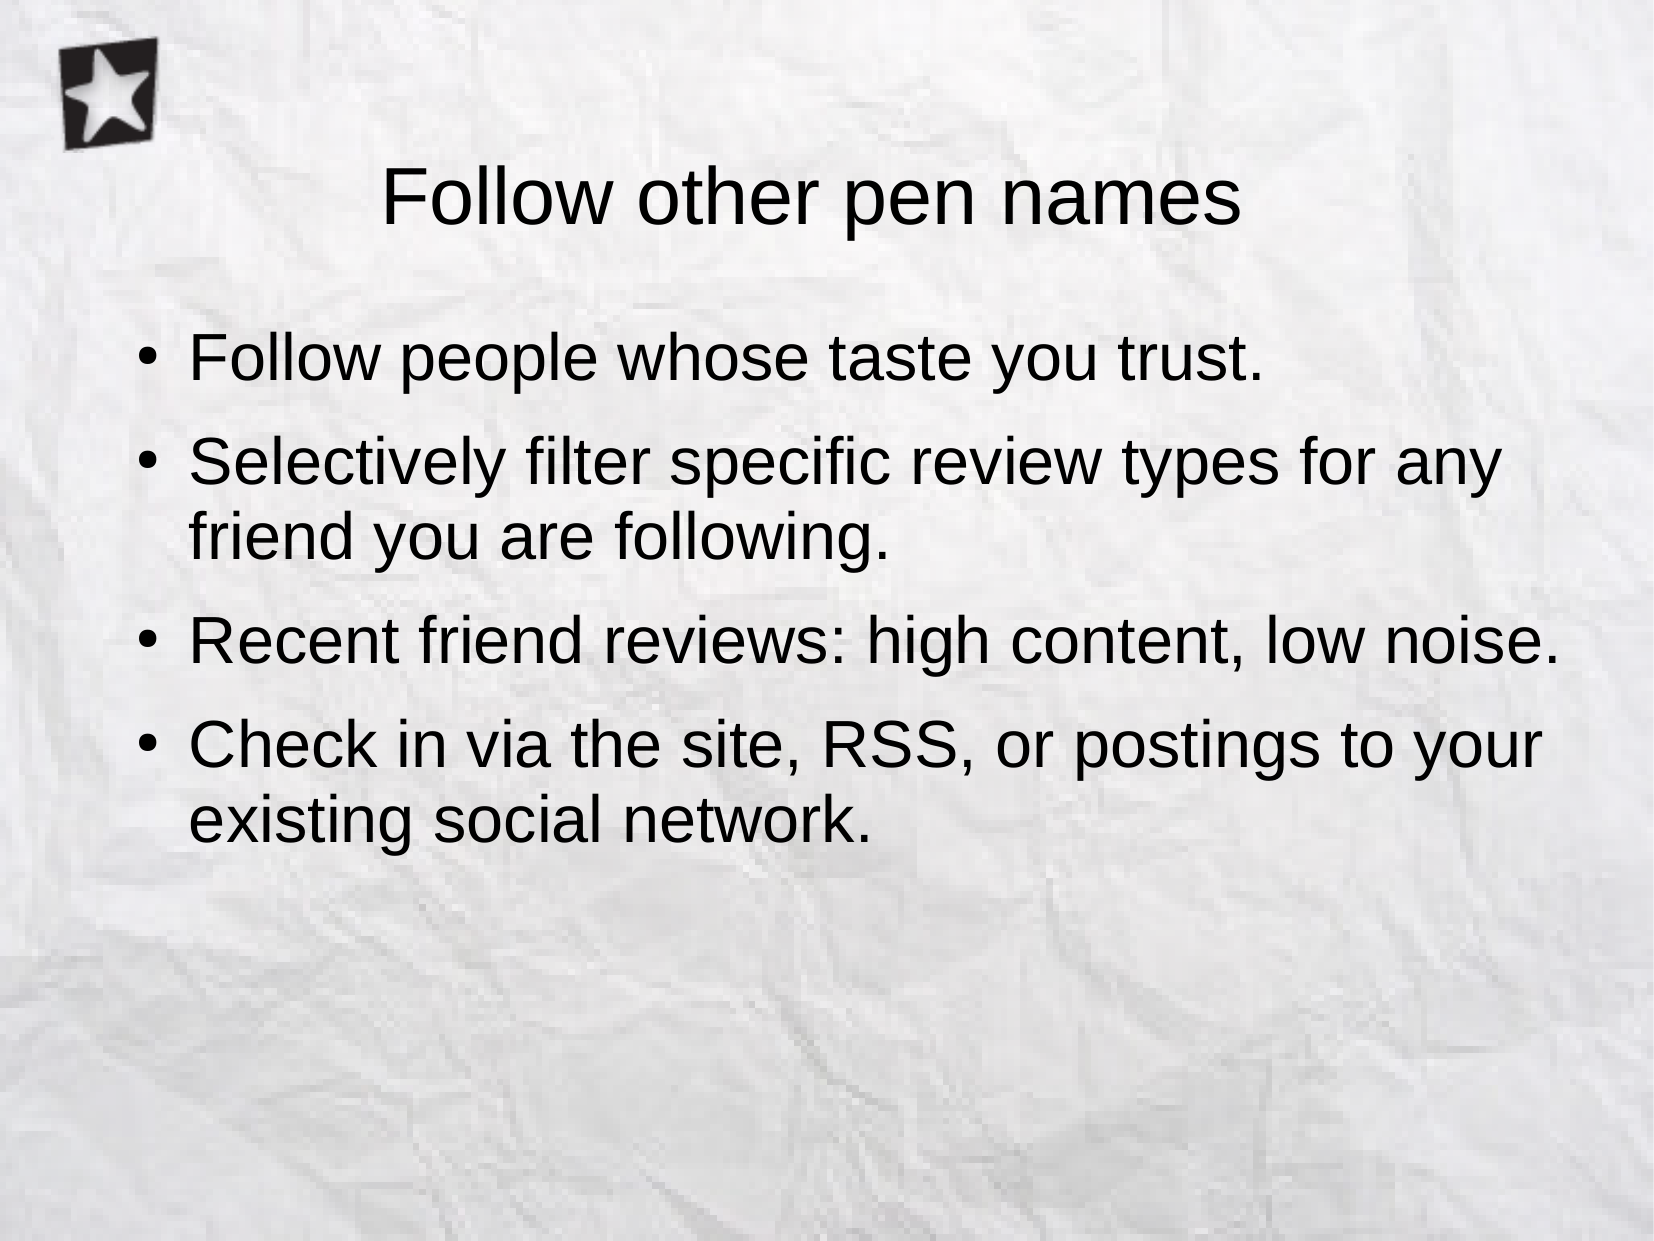

# Follow other pen names
Follow people whose taste you trust.
Selectively filter specific review types for any friend you are following.
Recent friend reviews: high content, low noise.
Check in via the site, RSS, or postings to your existing social network.